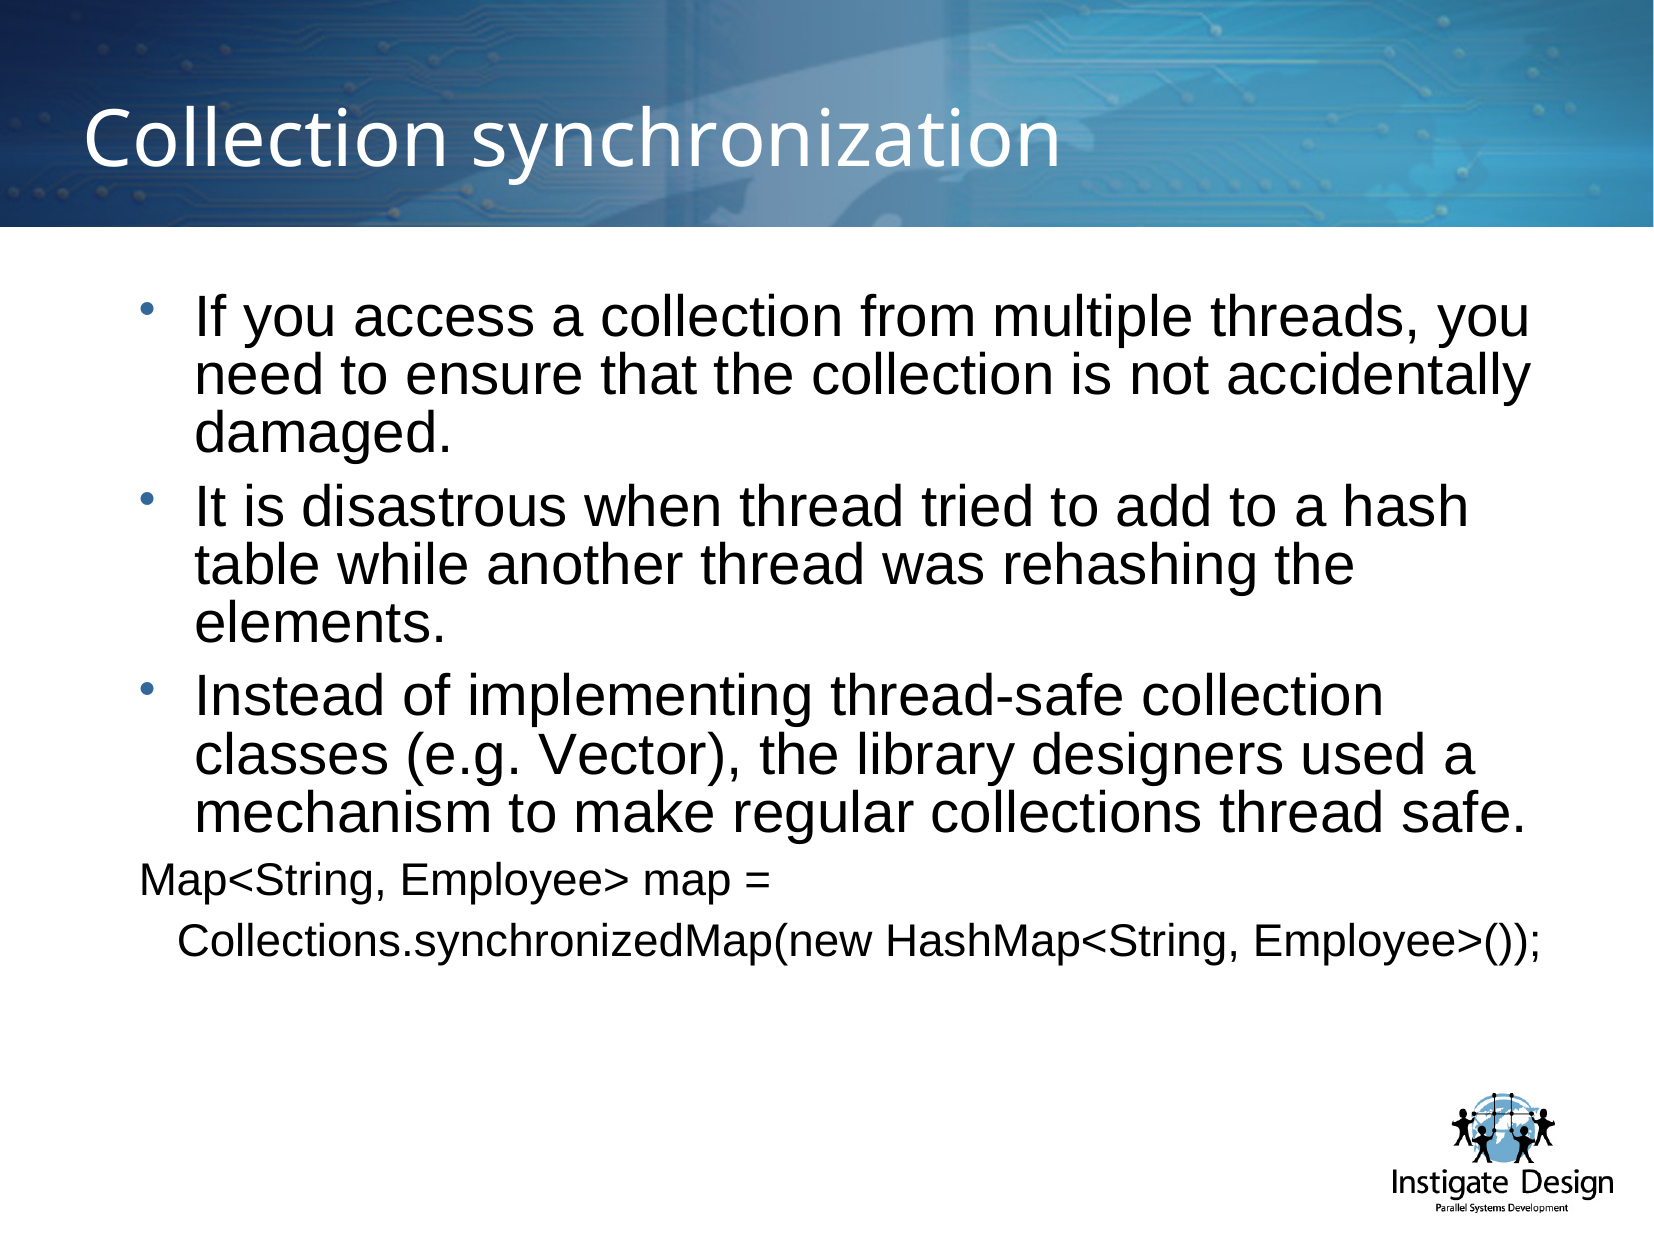

# Collection synchronization
If you access a collection from multiple threads, you need to ensure that the collection is not accidentally damaged.
It is disastrous when thread tried to add to a hash table while another thread was rehashing the elements.
Instead of implementing thread-safe collection classes (e.g. Vector), the library designers used a mechanism to make regular collections thread safe.
Map<String, Employee> map =
 Collections.synchronizedMap(new HashMap<String, Employee>());